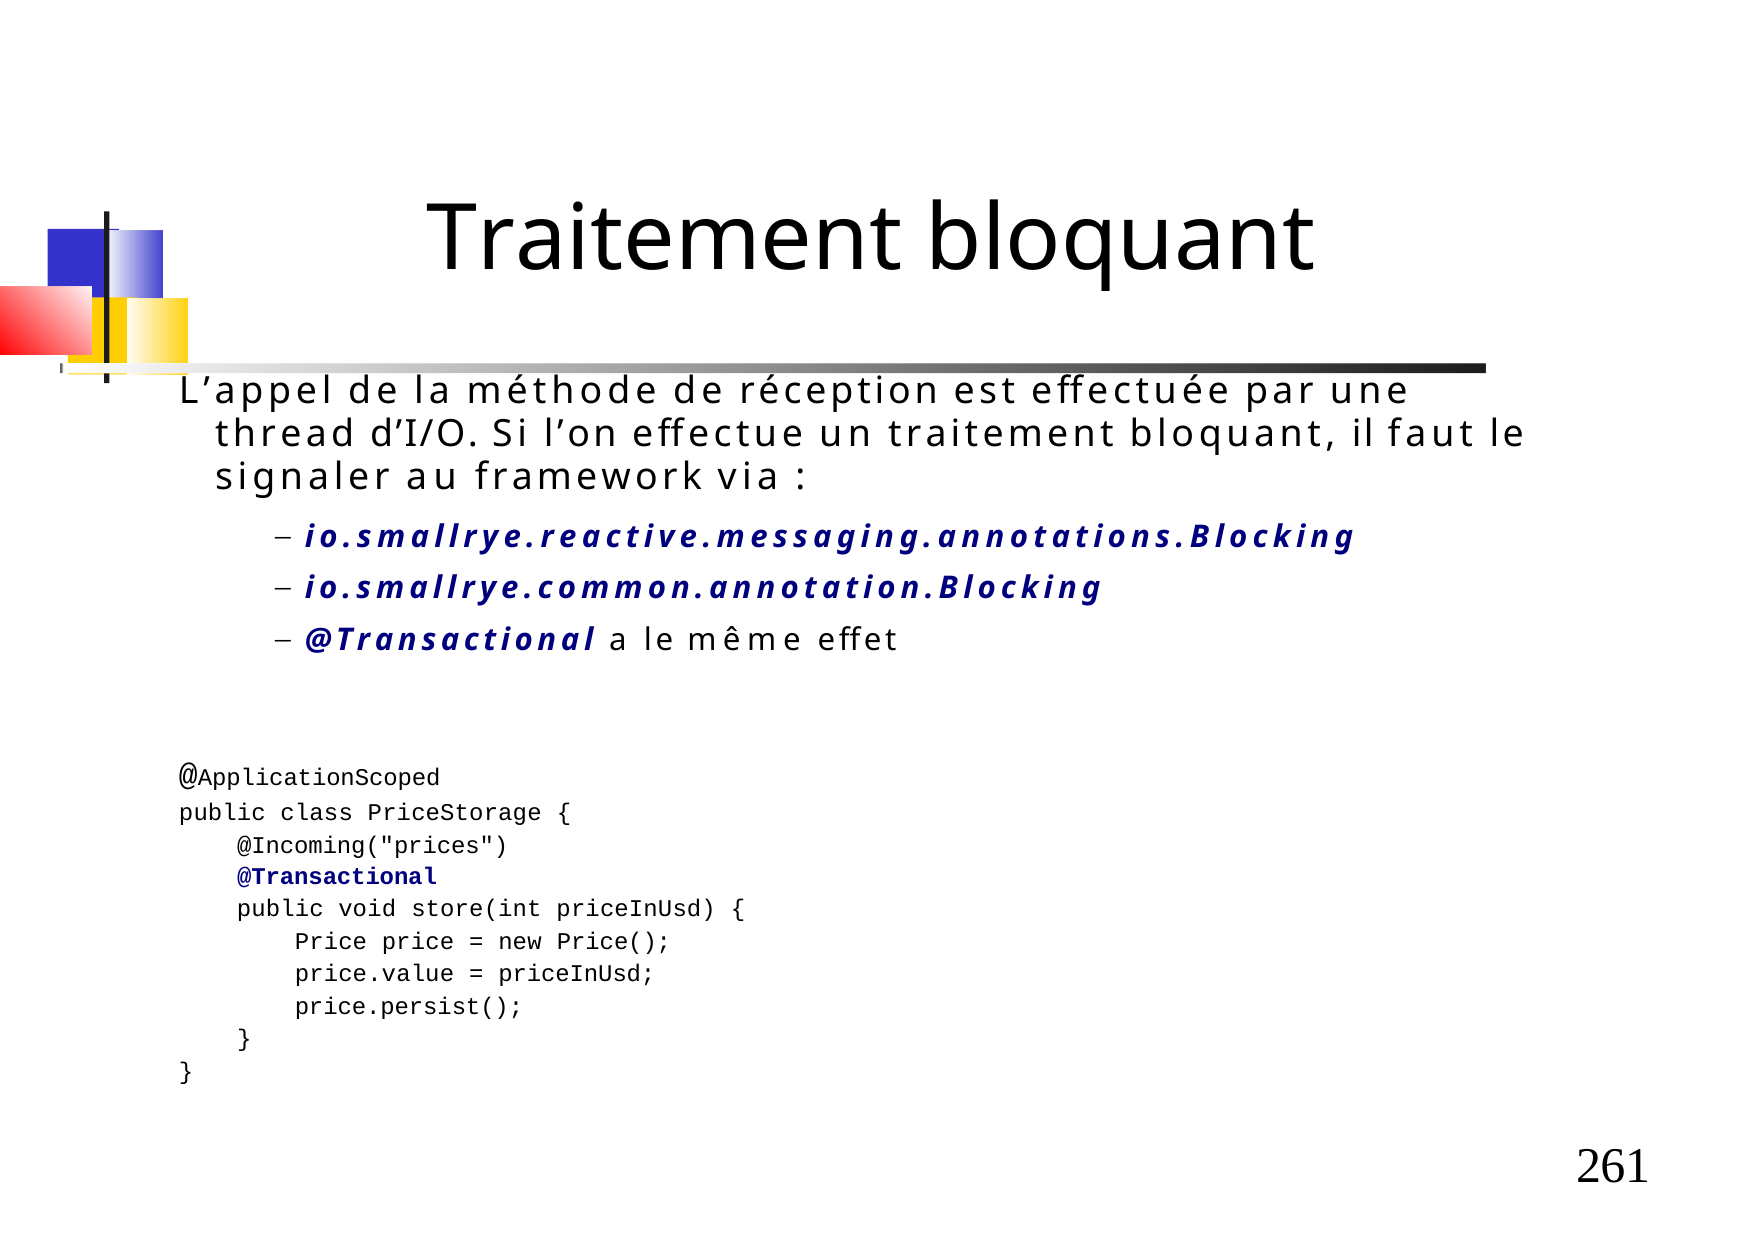

# Traitement bloquant
L’appel de la méthode de réception est effectuée par une thread d’I/O. Si l’on effectue un traitement bloquant, il faut le signaler au framework via :
io.smallrye.reactive.messaging.annotations.Blocking
io.smallrye.common.annotation.Blocking
@Transactional a le même effet
@ApplicationScoped
public class PriceStorage { @Incoming("prices")
@Transactional
public void store(int priceInUsd) { Price price = new Price(); price.value = priceInUsd; price.persist();
}
}
261